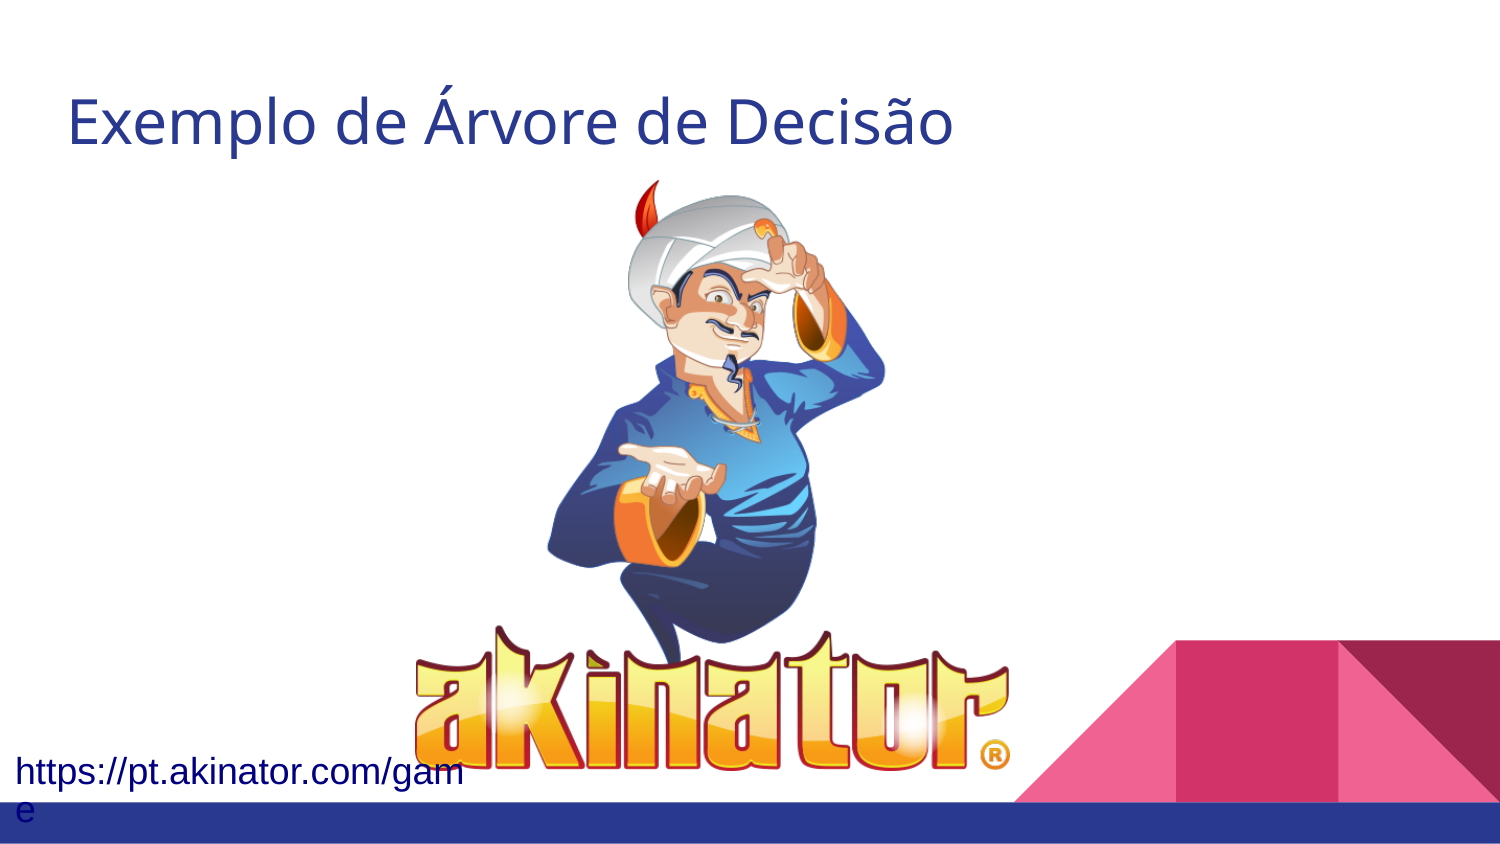

# Exemplo de Árvore de Decisão
https://pt.akinator.com/game